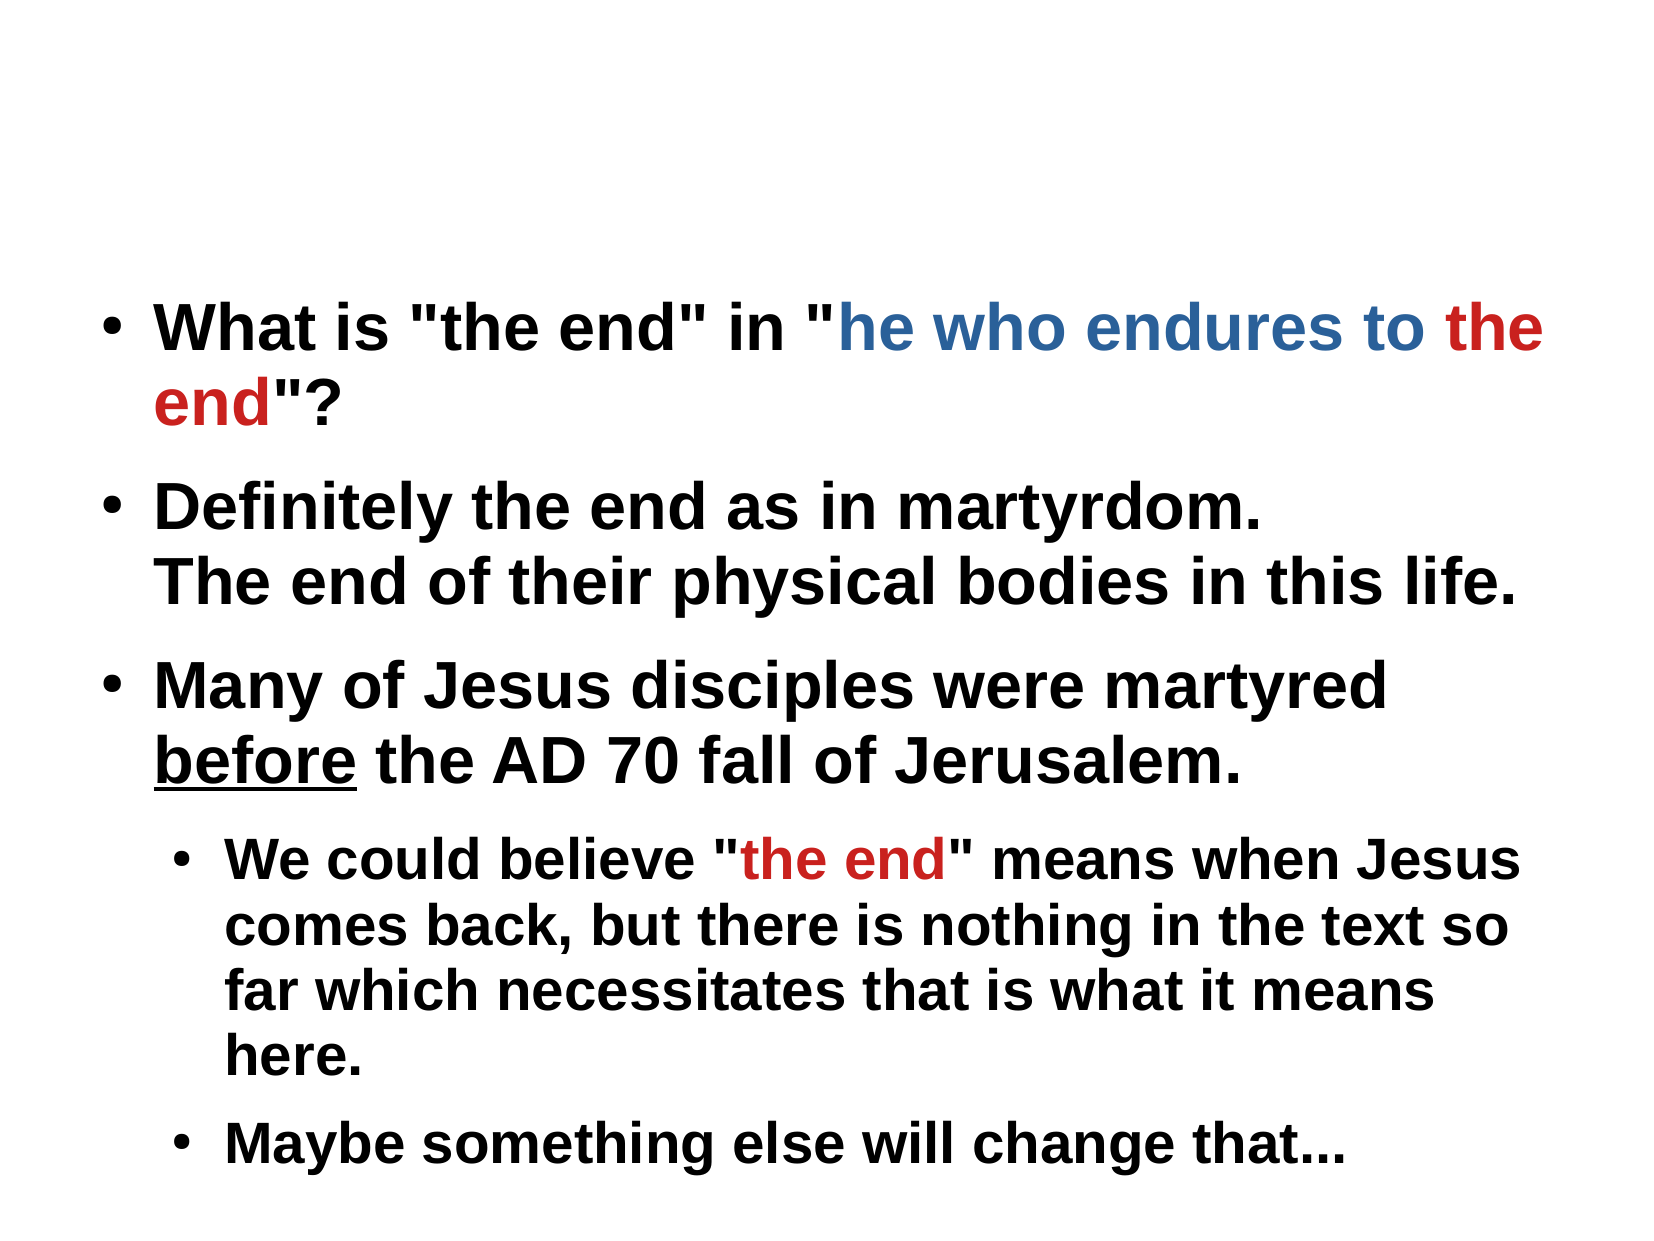

#
What is "the end" in "he who endures to the end"?
Definitely the end as in martyrdom.
The end of their physical bodies in this life.
Many of Jesus disciples were martyred before the AD 70 fall of Jerusalem.
We could believe "the end" means when Jesus comes back, but there is nothing in the text so far which necessitates that is what it means here.
Maybe something else will change that...